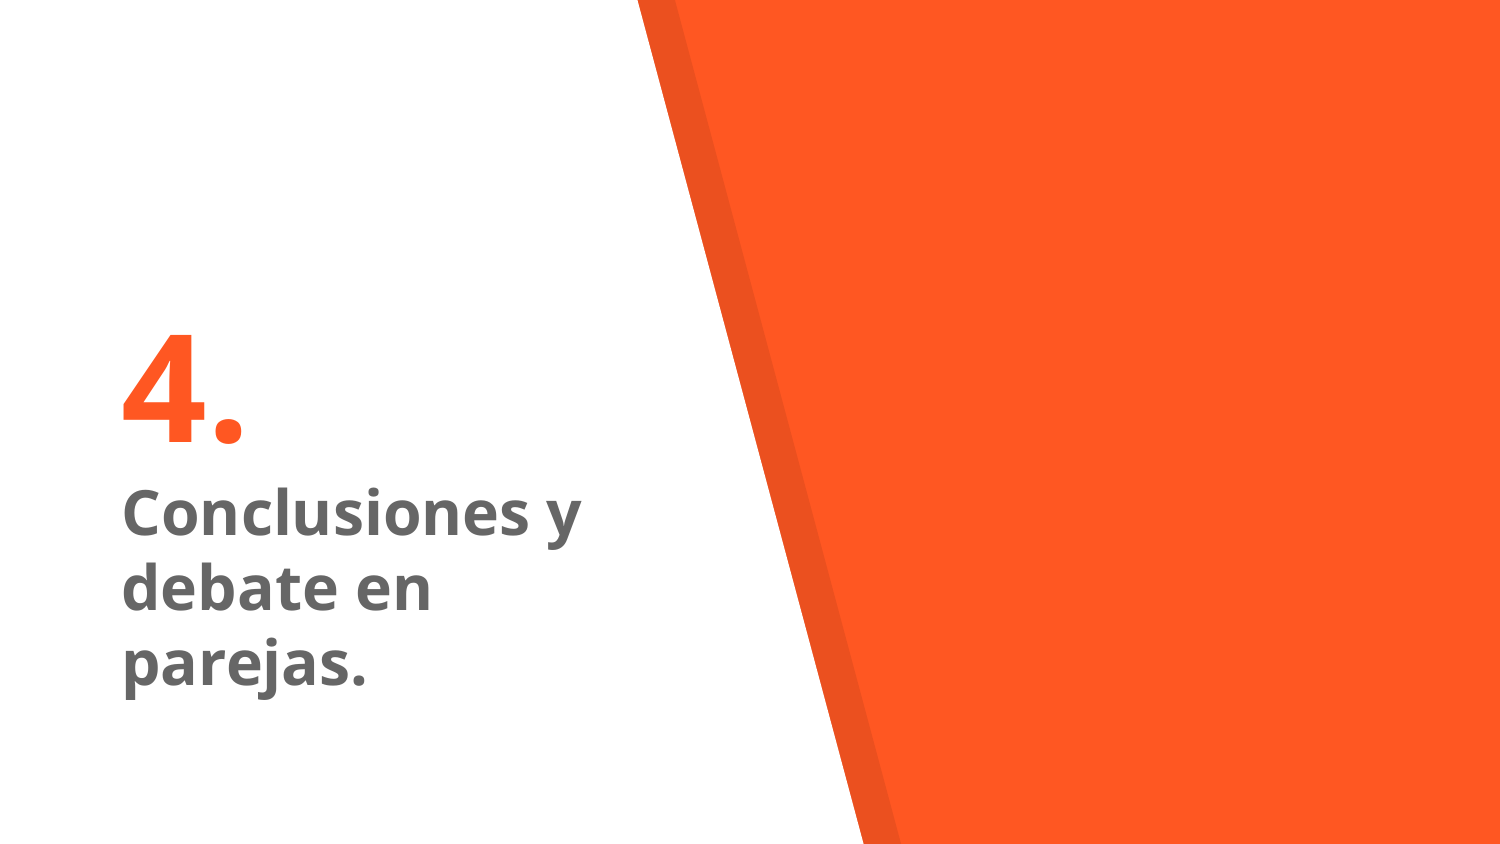

# 4. Conclusiones y debate en parejas.